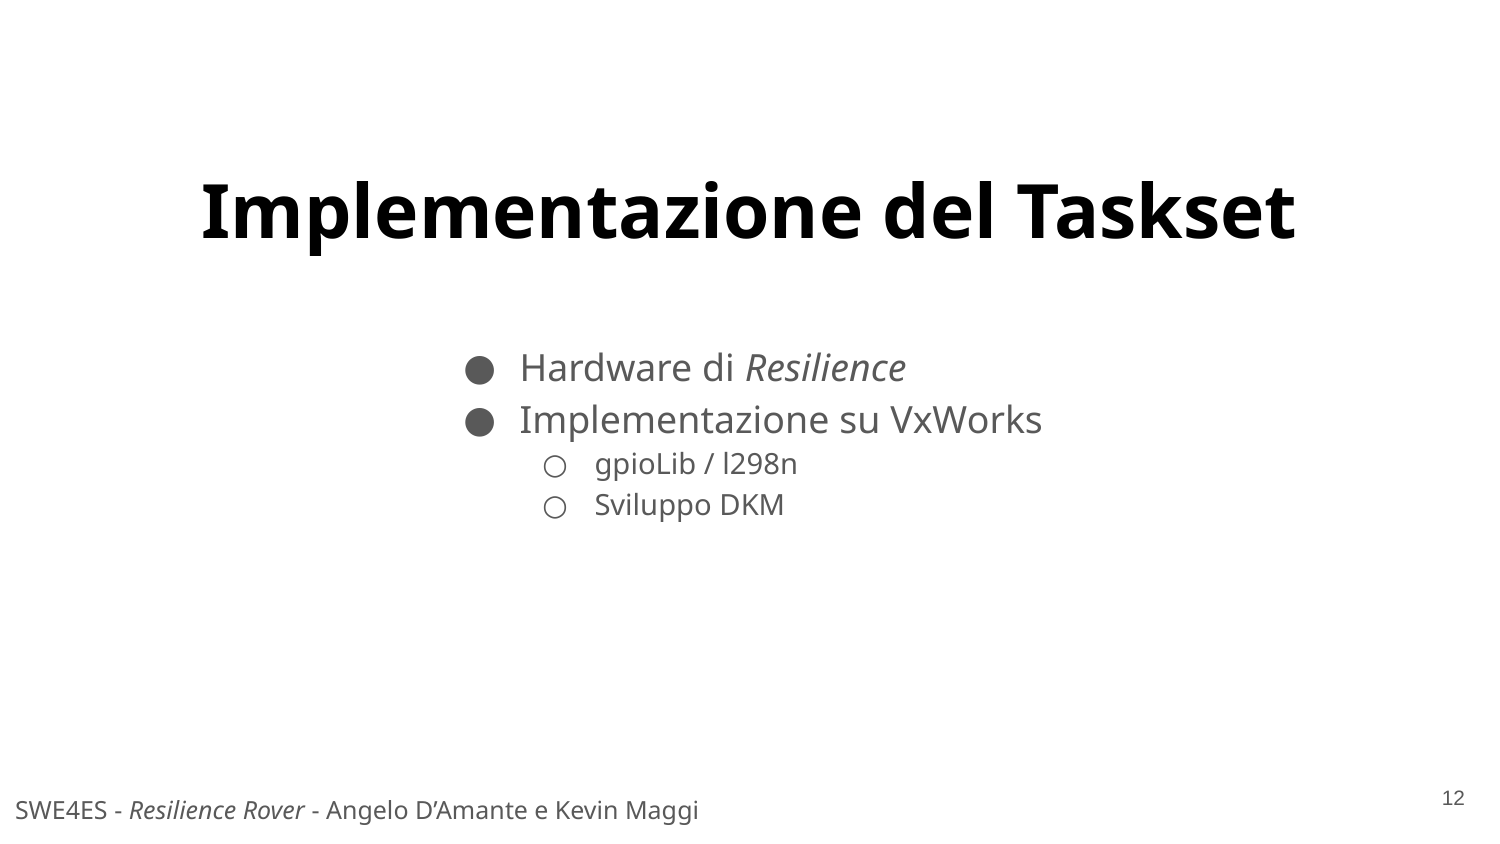

# Implementazione del Taskset
Hardware di Resilience
Implementazione su VxWorks
gpioLib / l298n
Sviluppo DKM